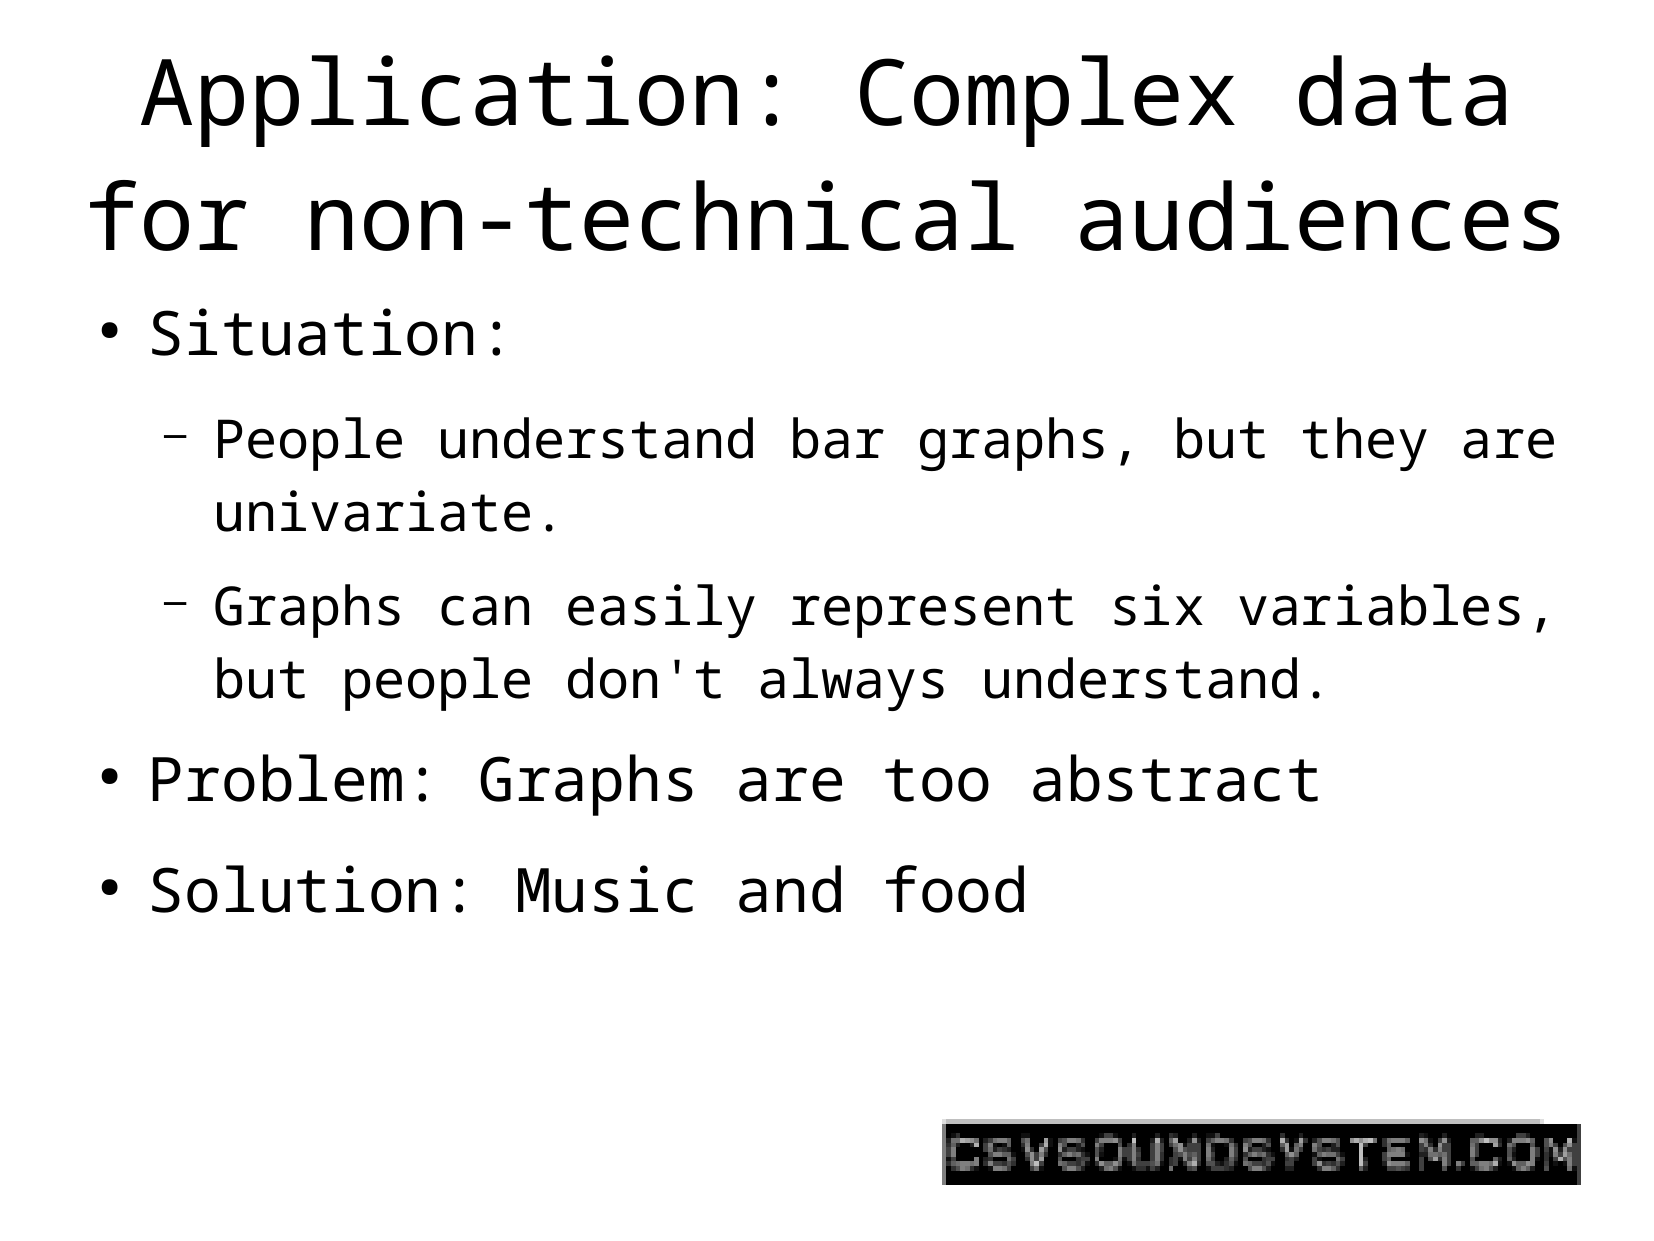

# Application: Complex data for non-technical audiences
Situation:
People understand bar graphs, but they are univariate.
Graphs can easily represent six variables, but people don't always understand.
Problem: Graphs are too abstract
Solution: Music and food